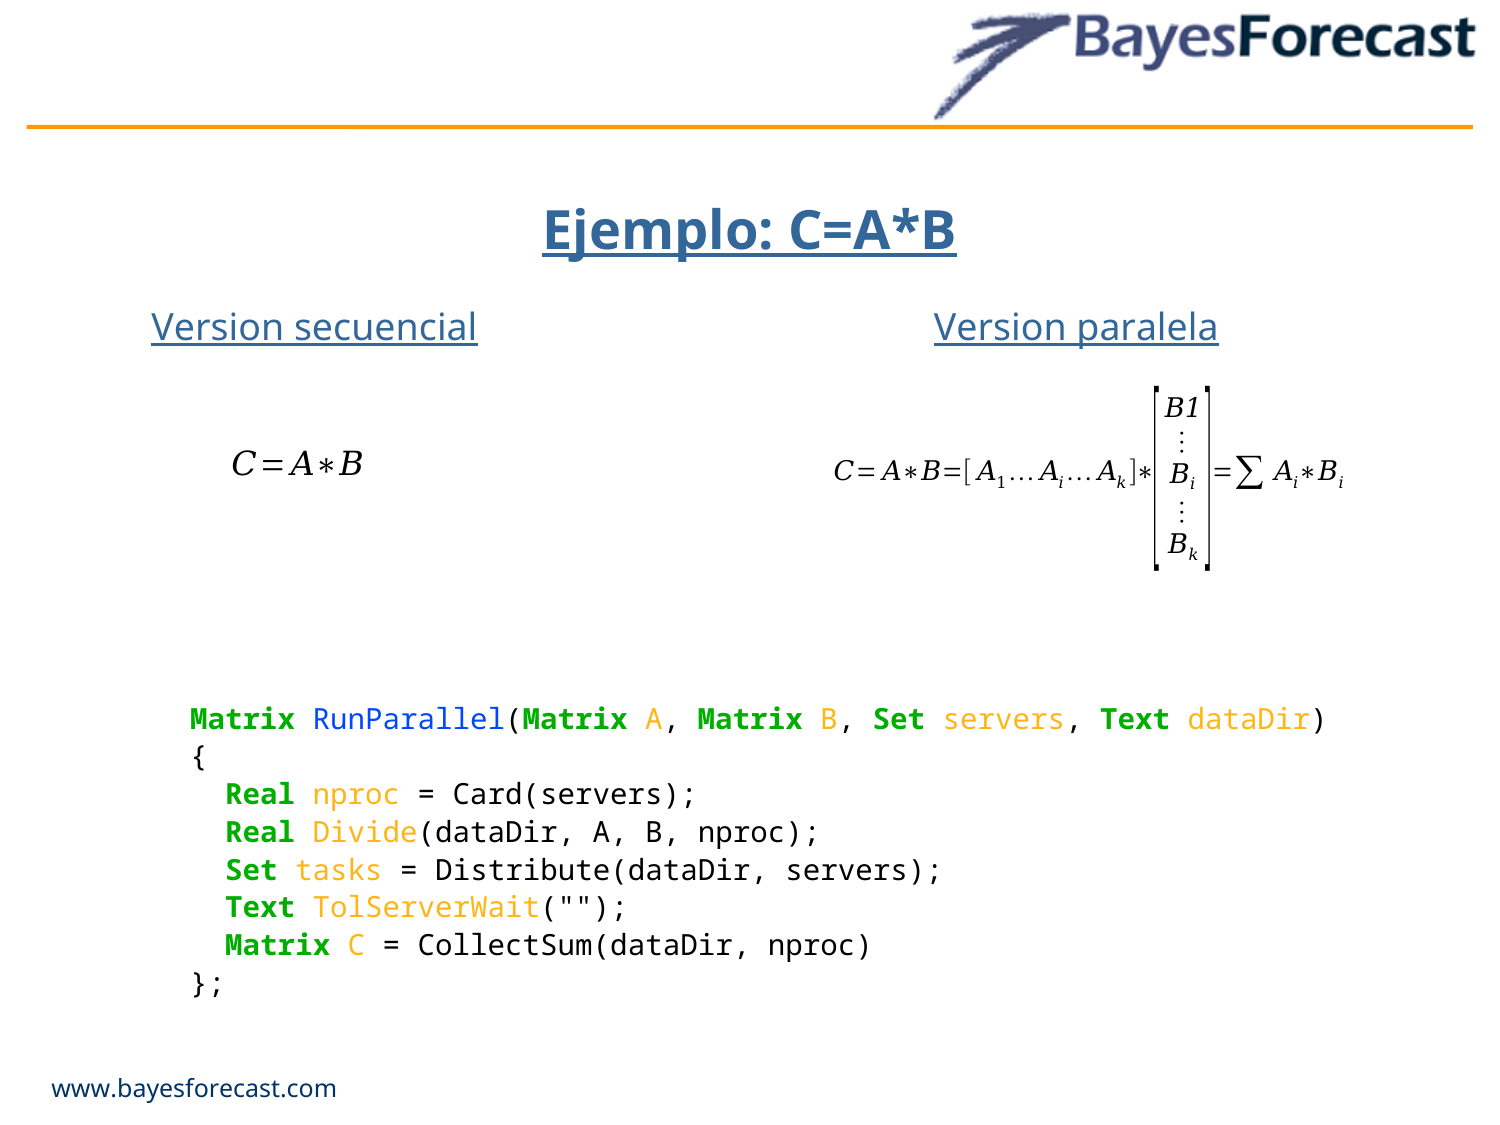

Ejemplo: C=A*B
Version secuencial
Version paralela
Matrix RunParallel(Matrix A, Matrix B, Set servers, Text dataDir)
{
 Real nproc = Card(servers);
 Real Divide(dataDir, A, B, nproc);
 Set tasks = Distribute(dataDir, servers);
 Text TolServerWait("");
 Matrix C = CollectSum(dataDir, nproc)
};